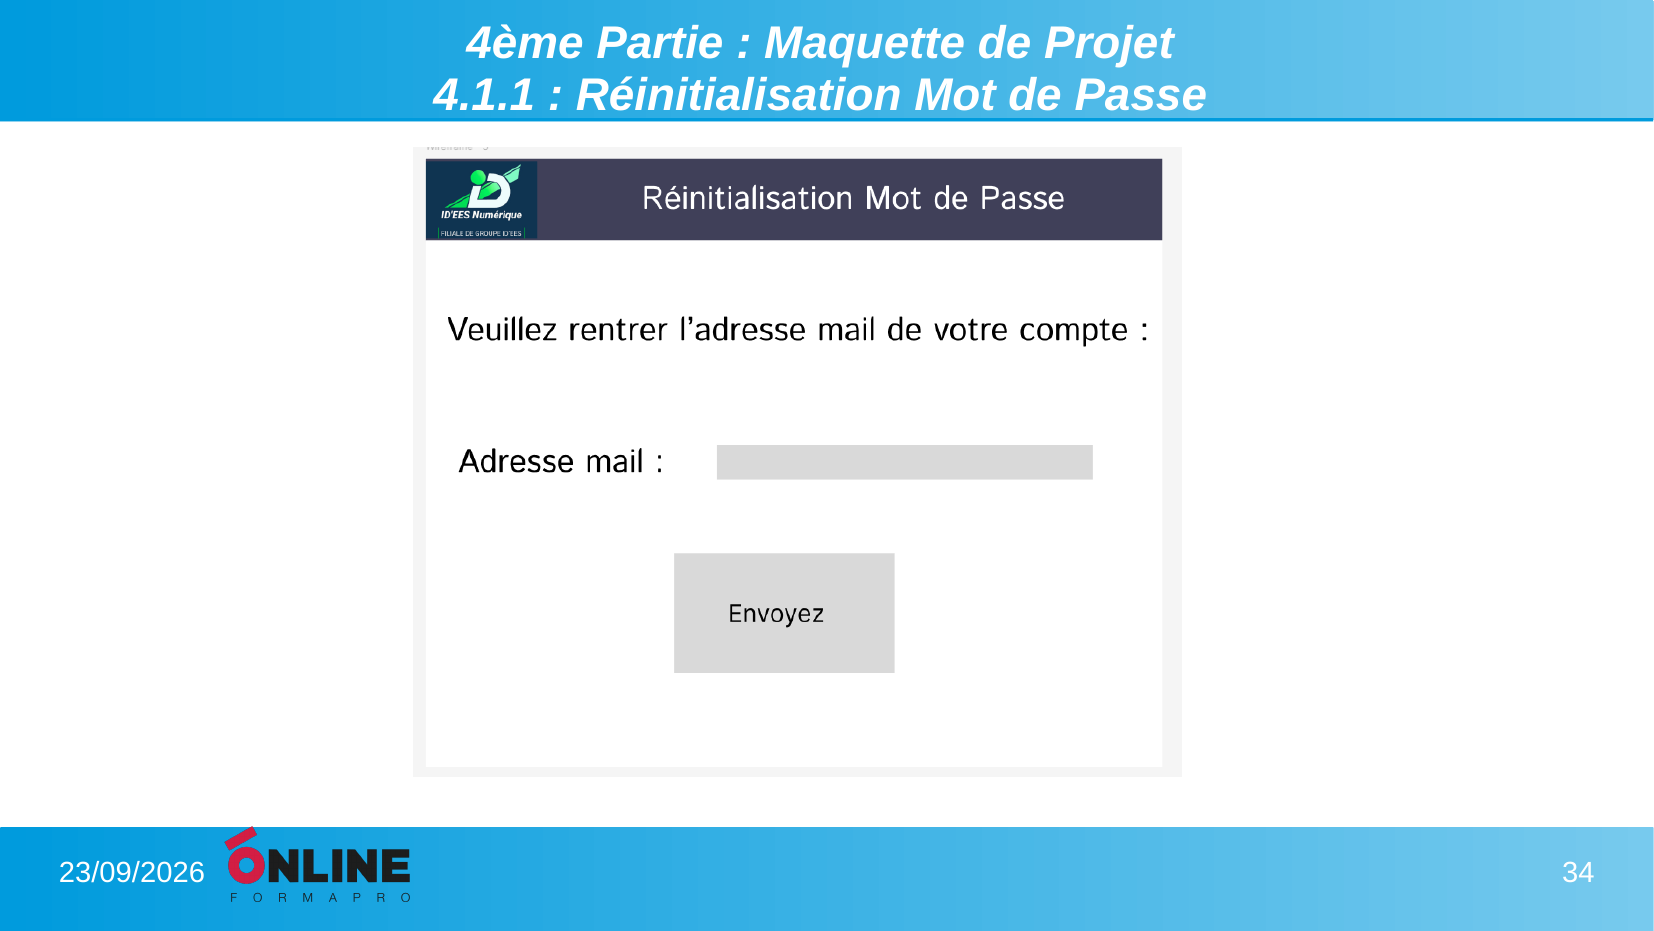

# 4ème Partie : Maquette de Projet 4.1.1 : Réinitialisation Mot de Passe
34